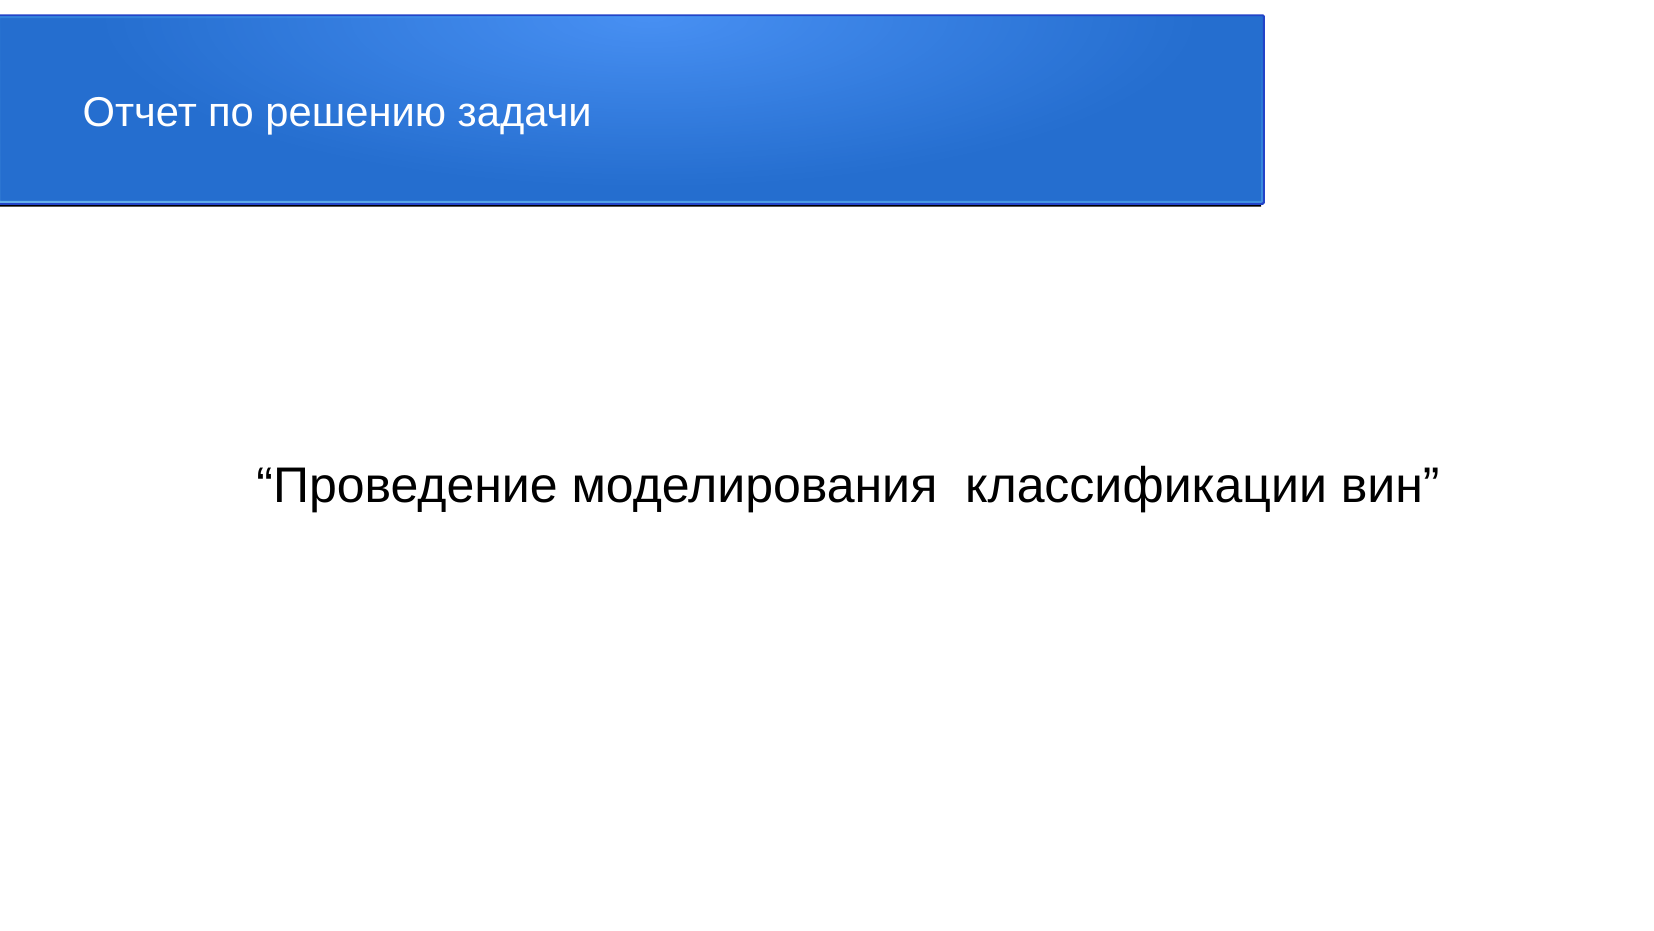

# Отчет по решению задачи
“Проведение моделирования классификации вин”
“Проведение моделирования классификации вин”